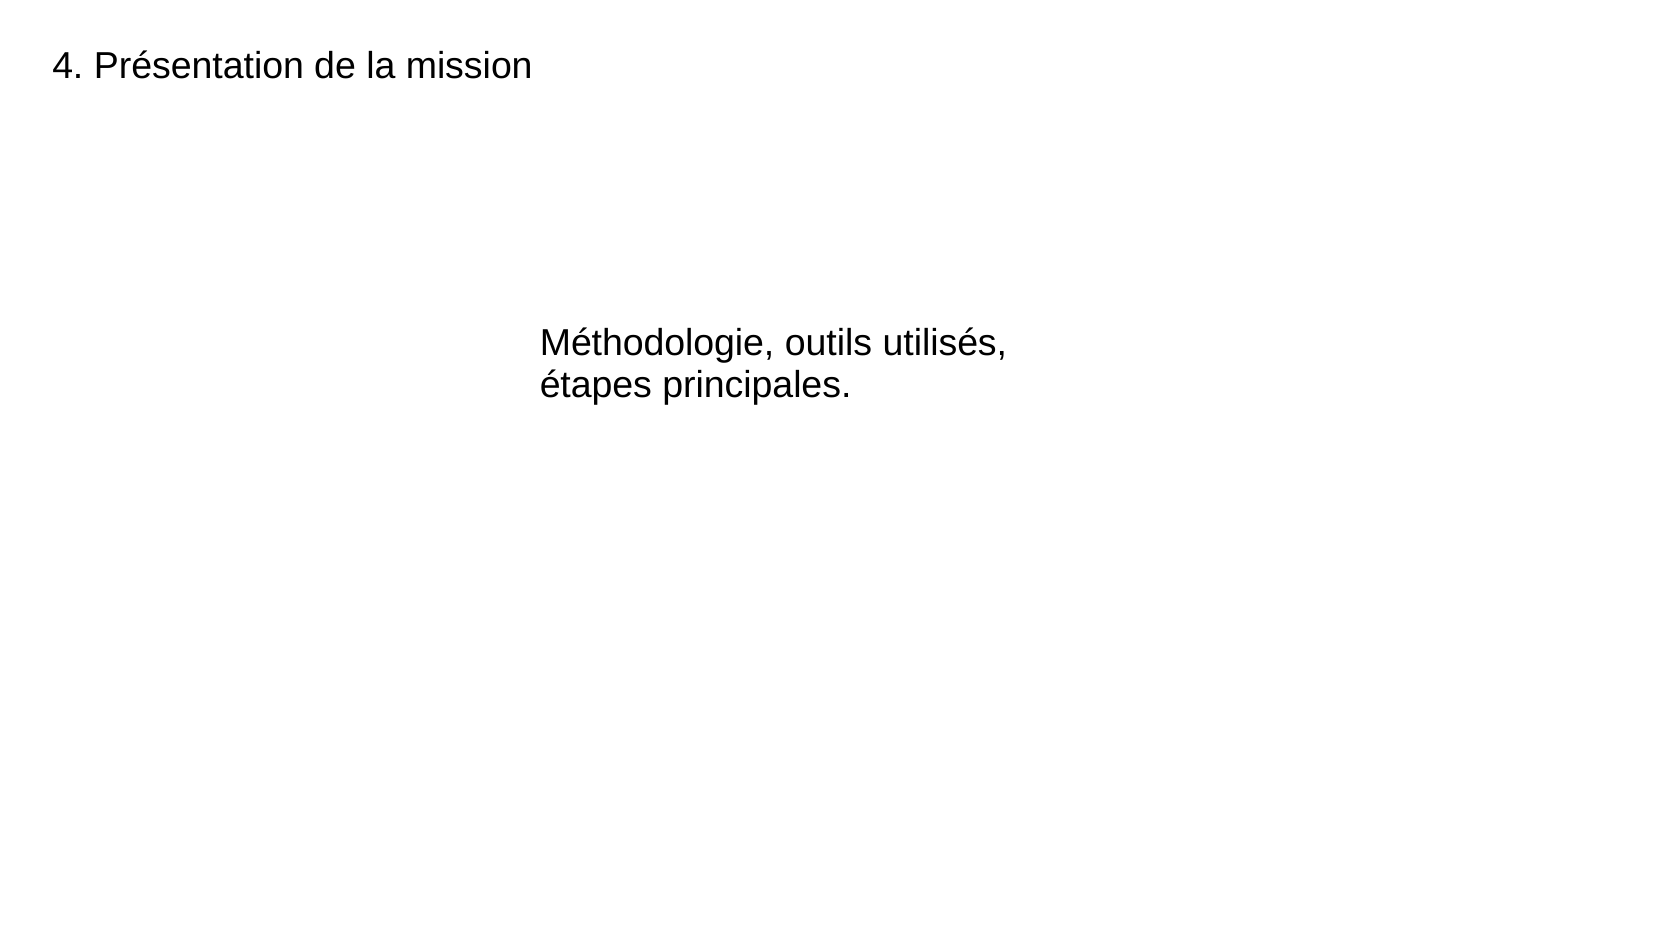

4. Présentation de la mission
Méthodologie, outils utilisés, étapes principales.